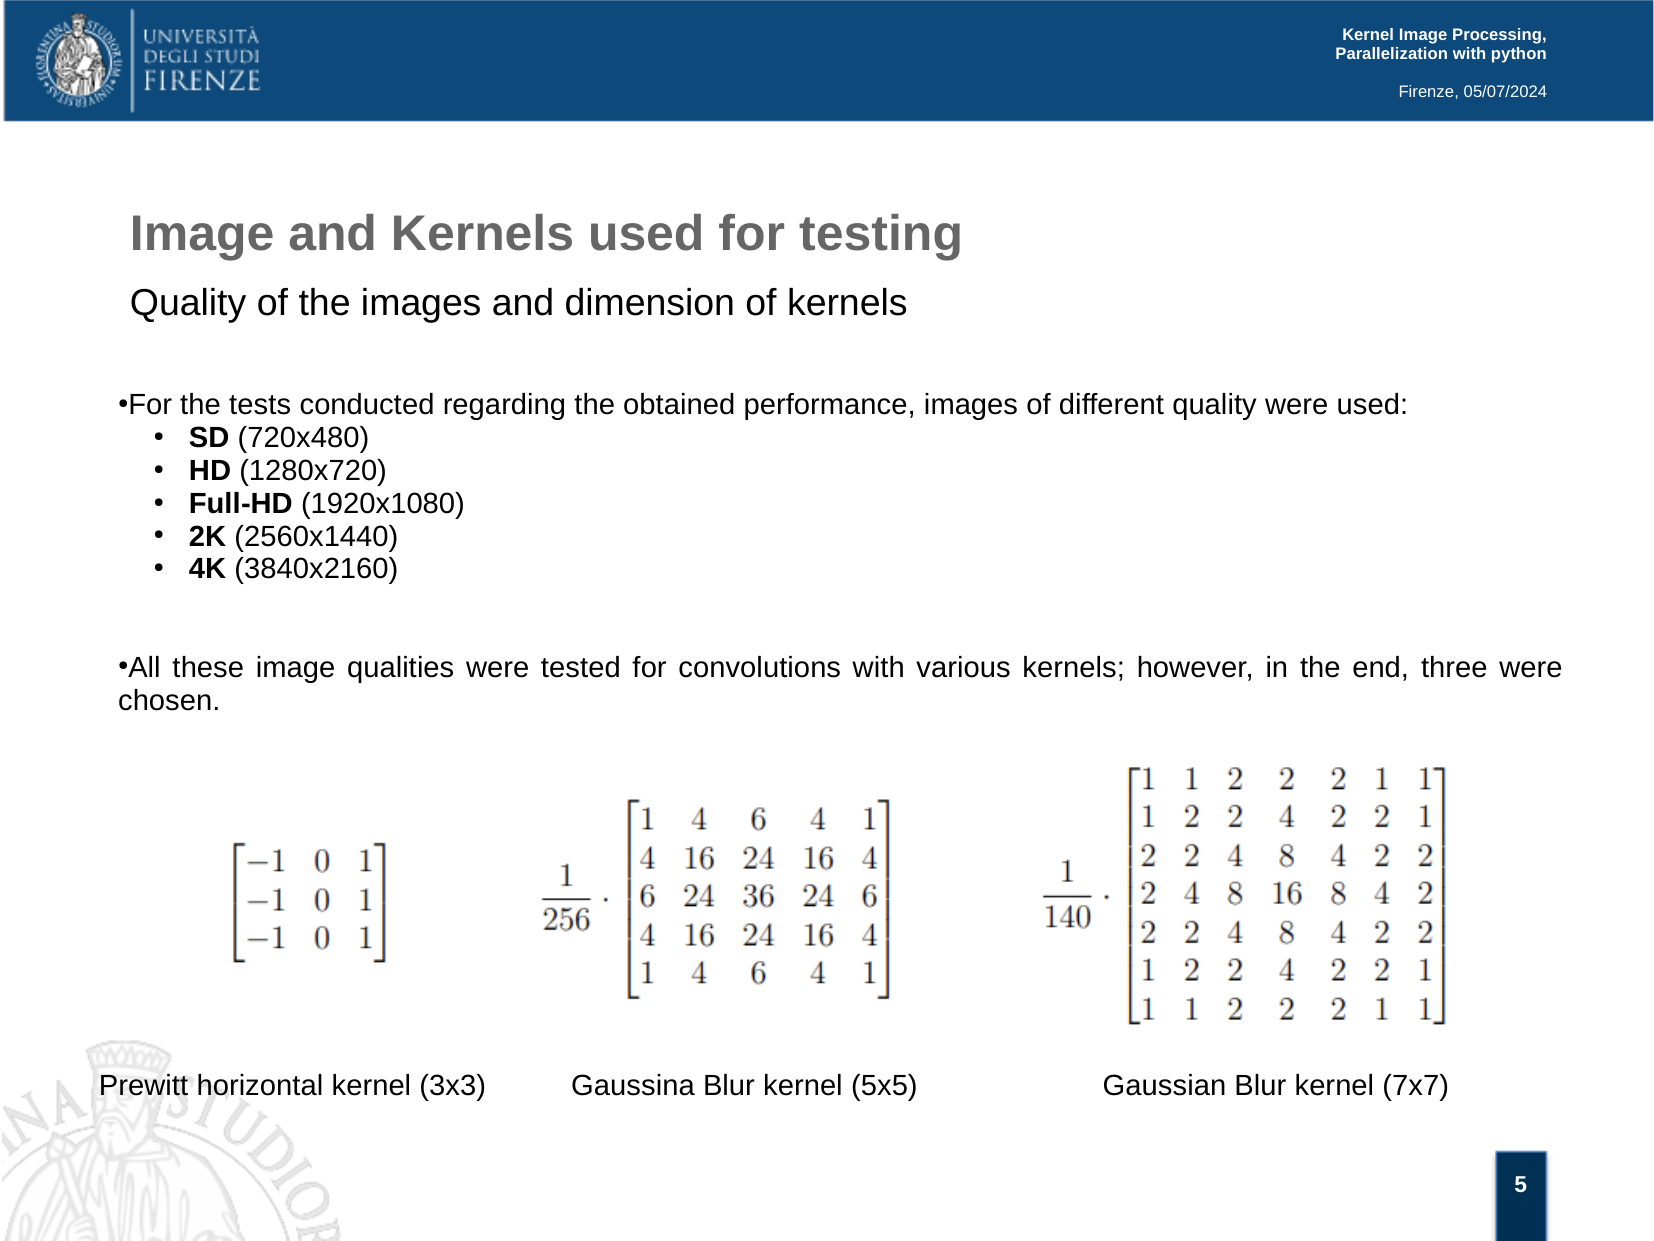

Kernel Image Processing,
Parallelization with python
Firenze, 05/07/2024
Image and Kernels used for testing
Quality of the images and dimension of kernels
For the tests conducted regarding the obtained performance, images of different quality were used:
SD (720x480)
HD (1280x720)
Full-HD (1920x1080)
2K (2560x1440)
4K (3840x2160)
All these image qualities were tested for convolutions with various kernels; however, in the end, three were chosen.
Prewitt horizontal kernel (3x3)
Gaussina Blur kernel (5x5)
Gaussian Blur kernel (7x7)
5